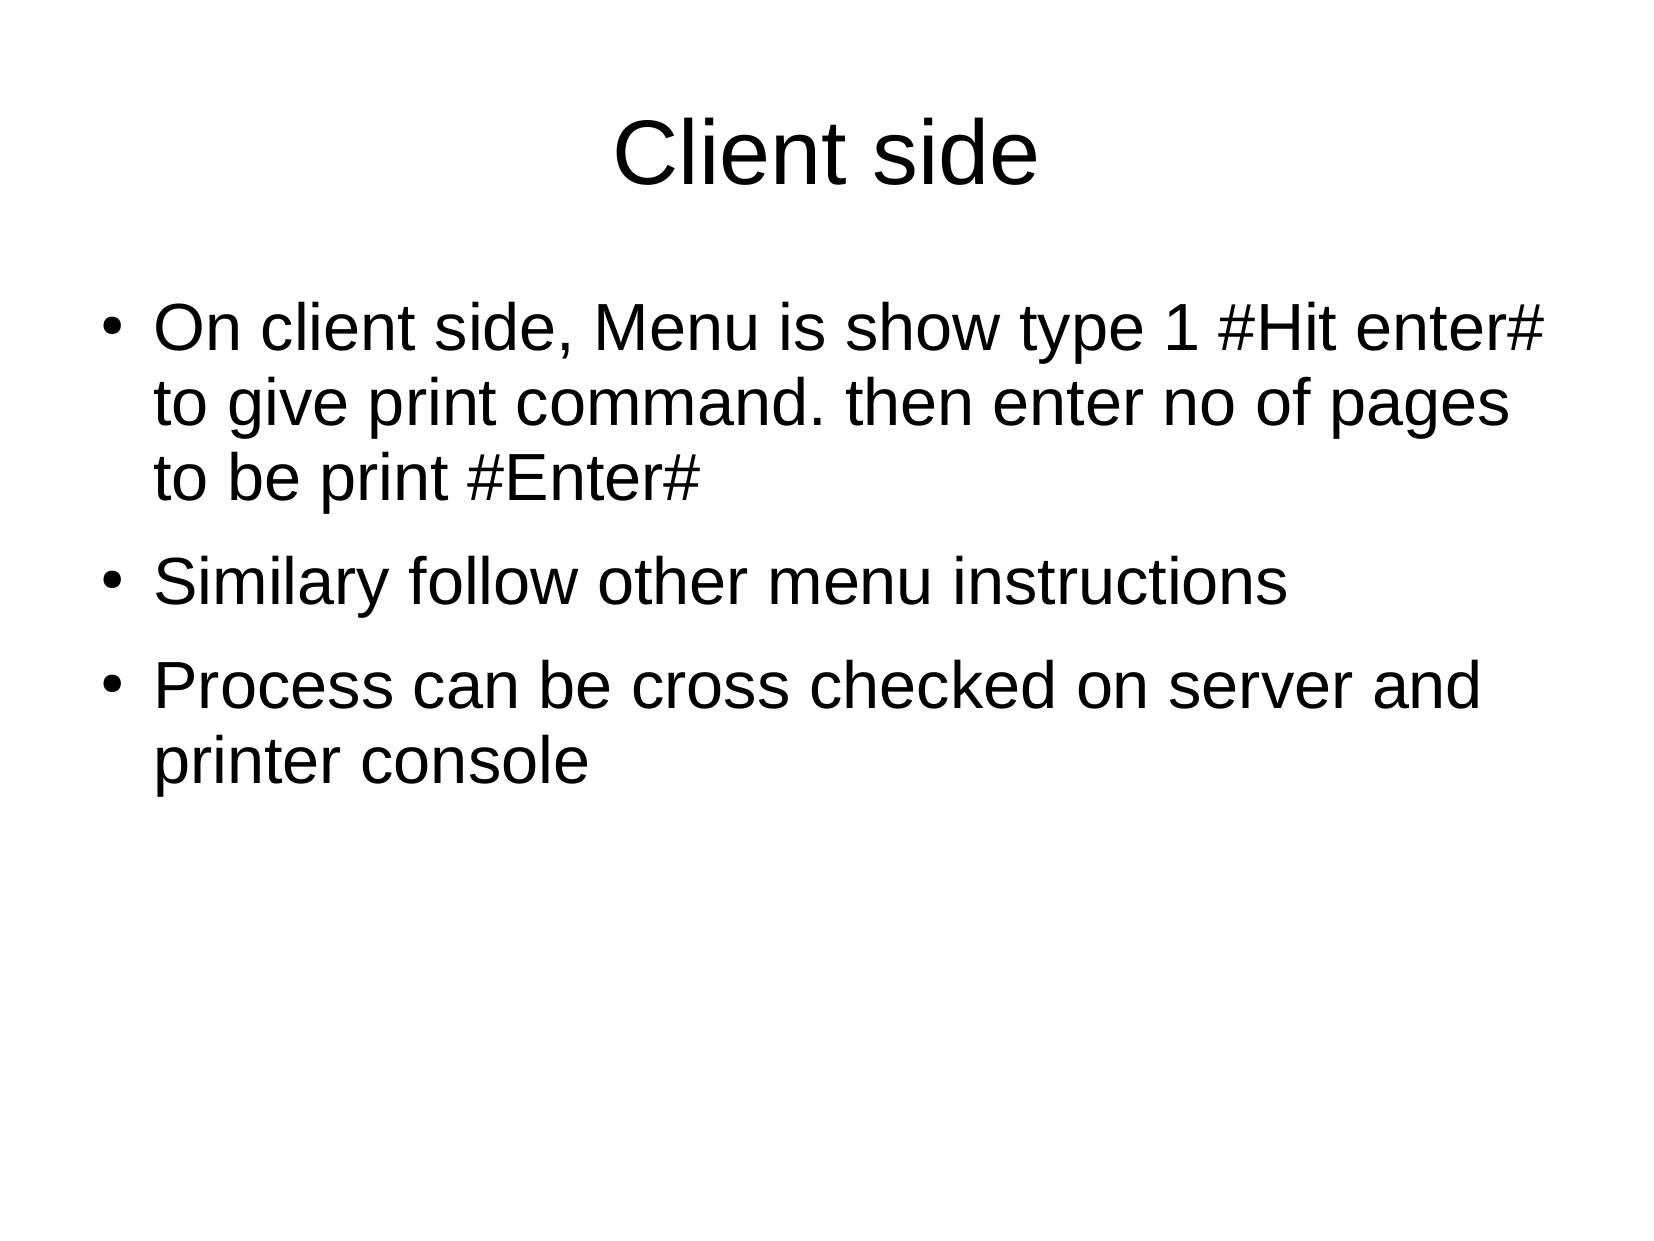

# Client side
On client side, Menu is show type 1 #Hit enter# to give print command. then enter no of pages to be print #Enter#
Similary follow other menu instructions
Process can be cross checked on server and printer console